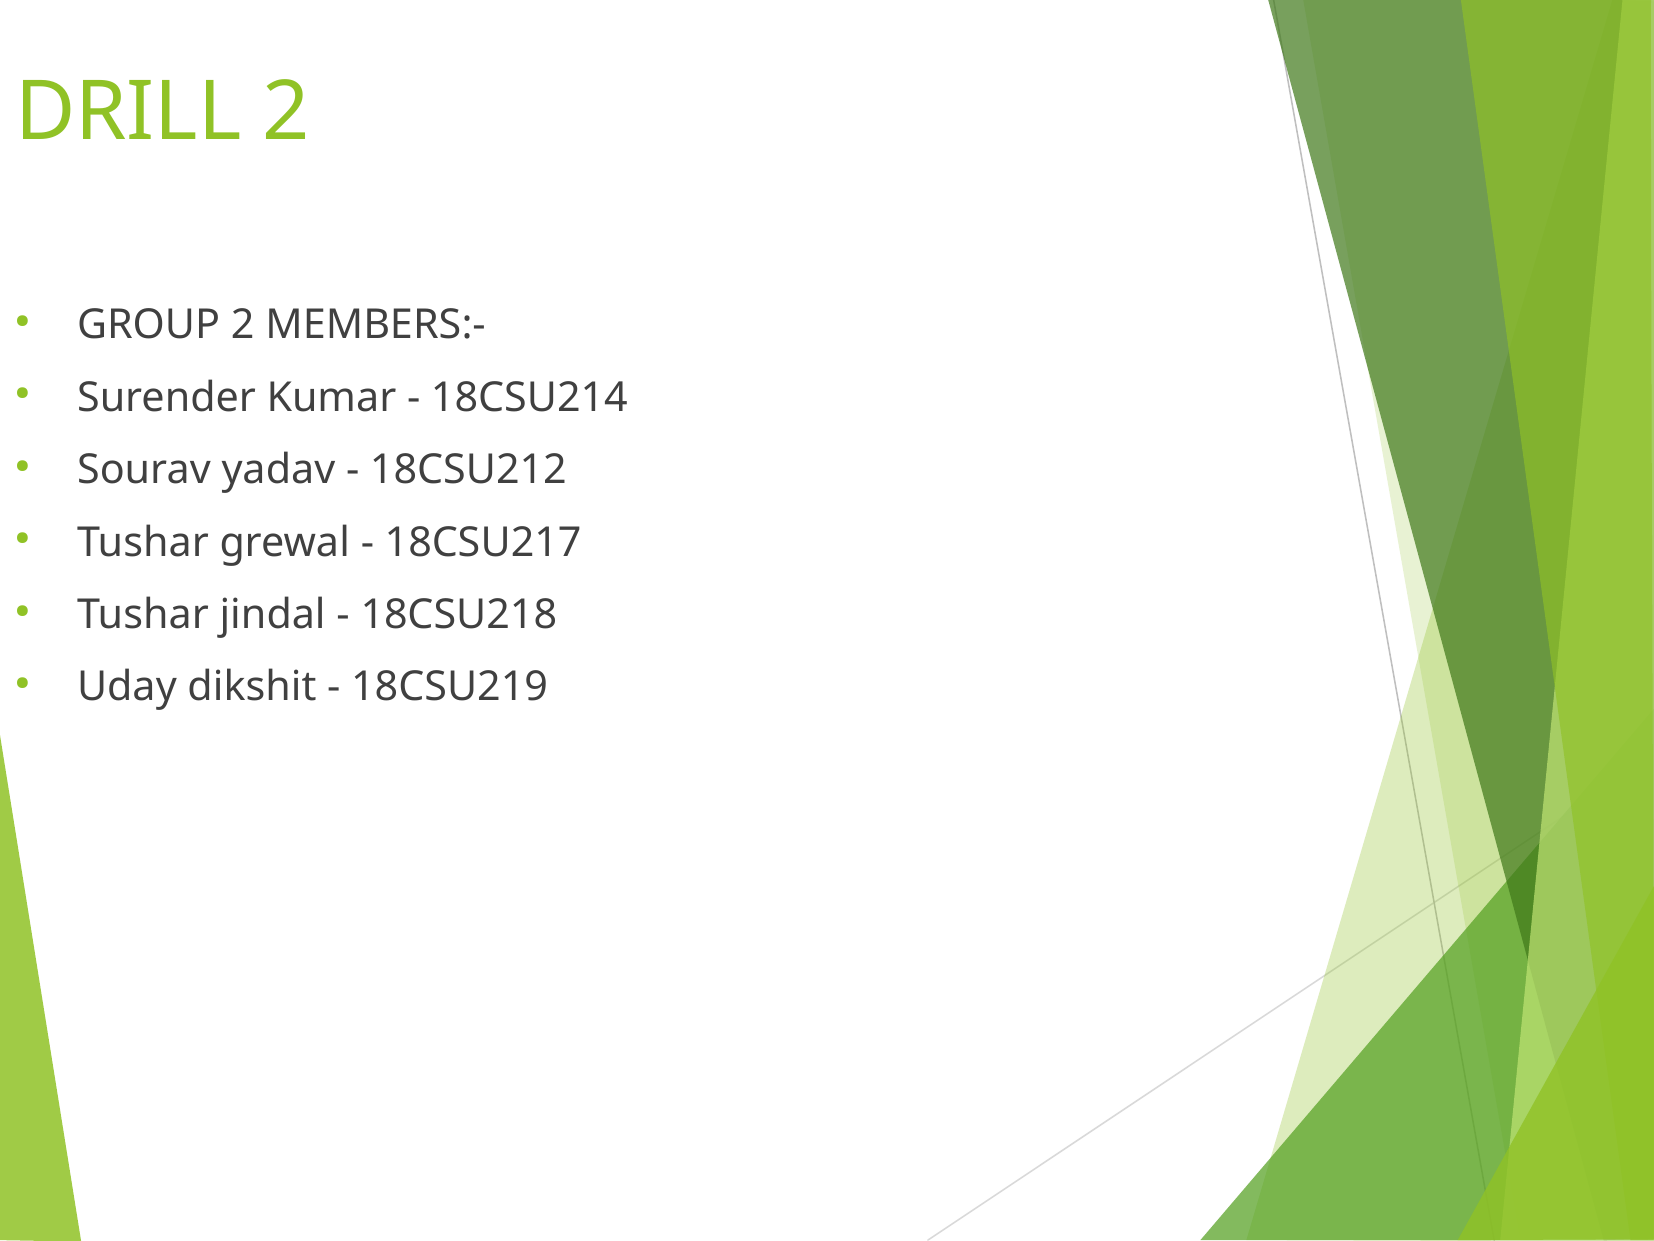

# DRILL 2
GROUP 2 MEMBERS:-
Surender Kumar - 18CSU214
Sourav yadav - 18CSU212
Tushar grewal - 18CSU217
Tushar jindal - 18CSU218
Uday dikshit - 18CSU219